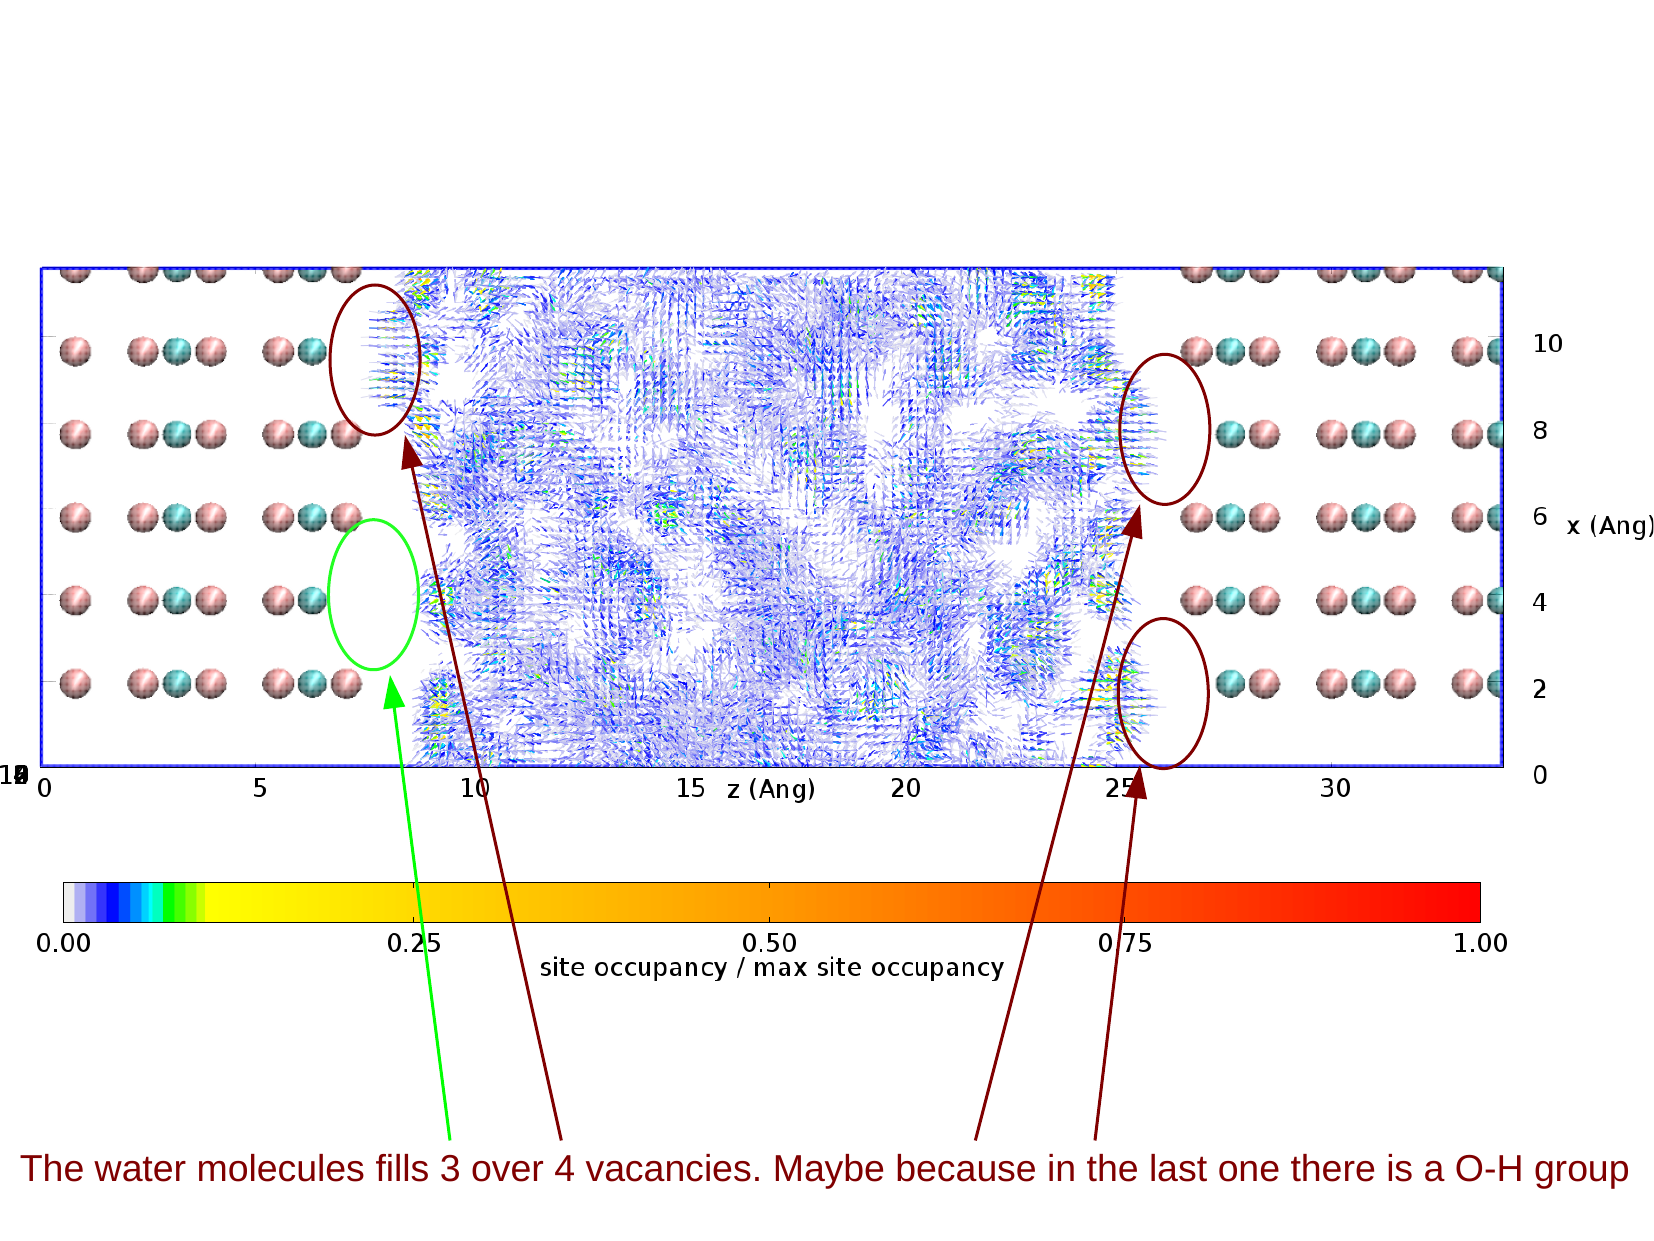

The water molecules fills 3 over 4 vacancies. Maybe because in the last one there is a O-H group